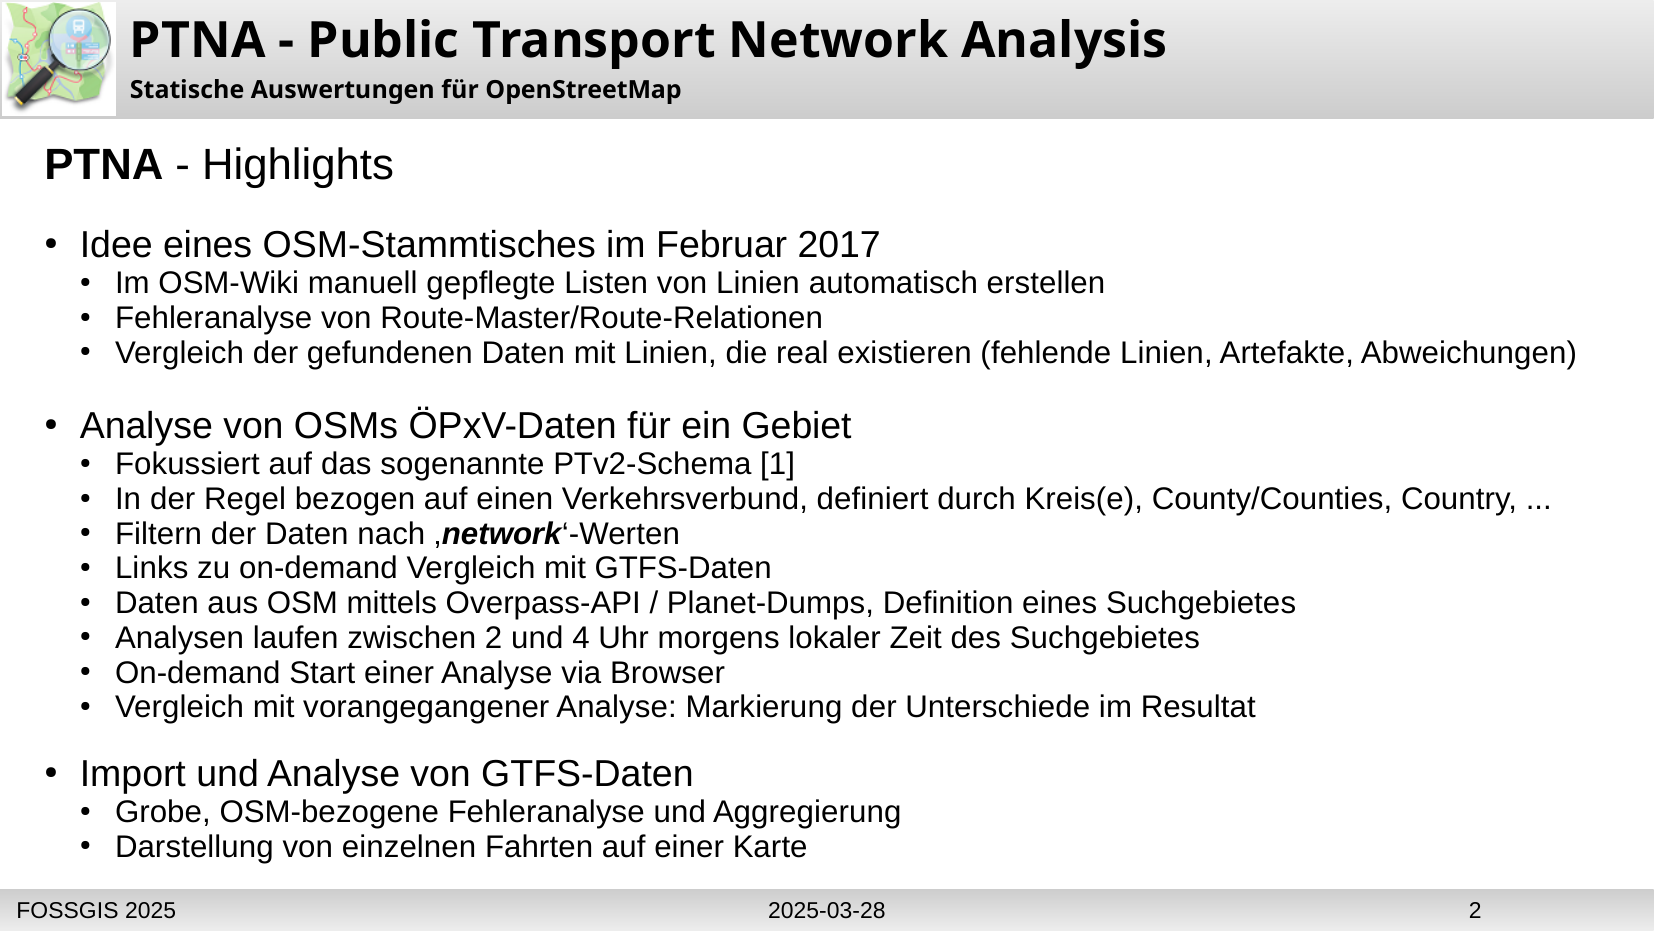

PTNA - Public Transport Network Analysis
Statische Auswertungen für OpenStreetMap
PTNA - Highlights
Idee eines OSM-Stammtisches im Februar 2017
Im OSM-Wiki manuell gepflegte Listen von Linien automatisch erstellen
Fehleranalyse von Route-Master/Route-Relationen
Vergleich der gefundenen Daten mit Linien, die real existieren (fehlende Linien, Artefakte, Abweichungen)
Analyse von OSMs ÖPxV-Daten für ein Gebiet
Fokussiert auf das sogenannte PTv2-Schema [1]
In der Regel bezogen auf einen Verkehrsverbund, definiert durch Kreis(e), County/Counties, Country, ...
Filtern der Daten nach ‚network‘-Werten
Links zu on-demand Vergleich mit GTFS-Daten
Daten aus OSM mittels Overpass-API / Planet-Dumps, Definition eines Suchgebietes
Analysen laufen zwischen 2 und 4 Uhr morgens lokaler Zeit des Suchgebietes
On-demand Start einer Analyse via Browser
Vergleich mit vorangegangener Analyse: Markierung der Unterschiede im Resultat
Import und Analyse von GTFS-Daten
Grobe, OSM-bezogene Fehleranalyse und Aggregierung
Darstellung von einzelnen Fahrten auf einer Karte
FOSSGIS 2025
2025-03-28